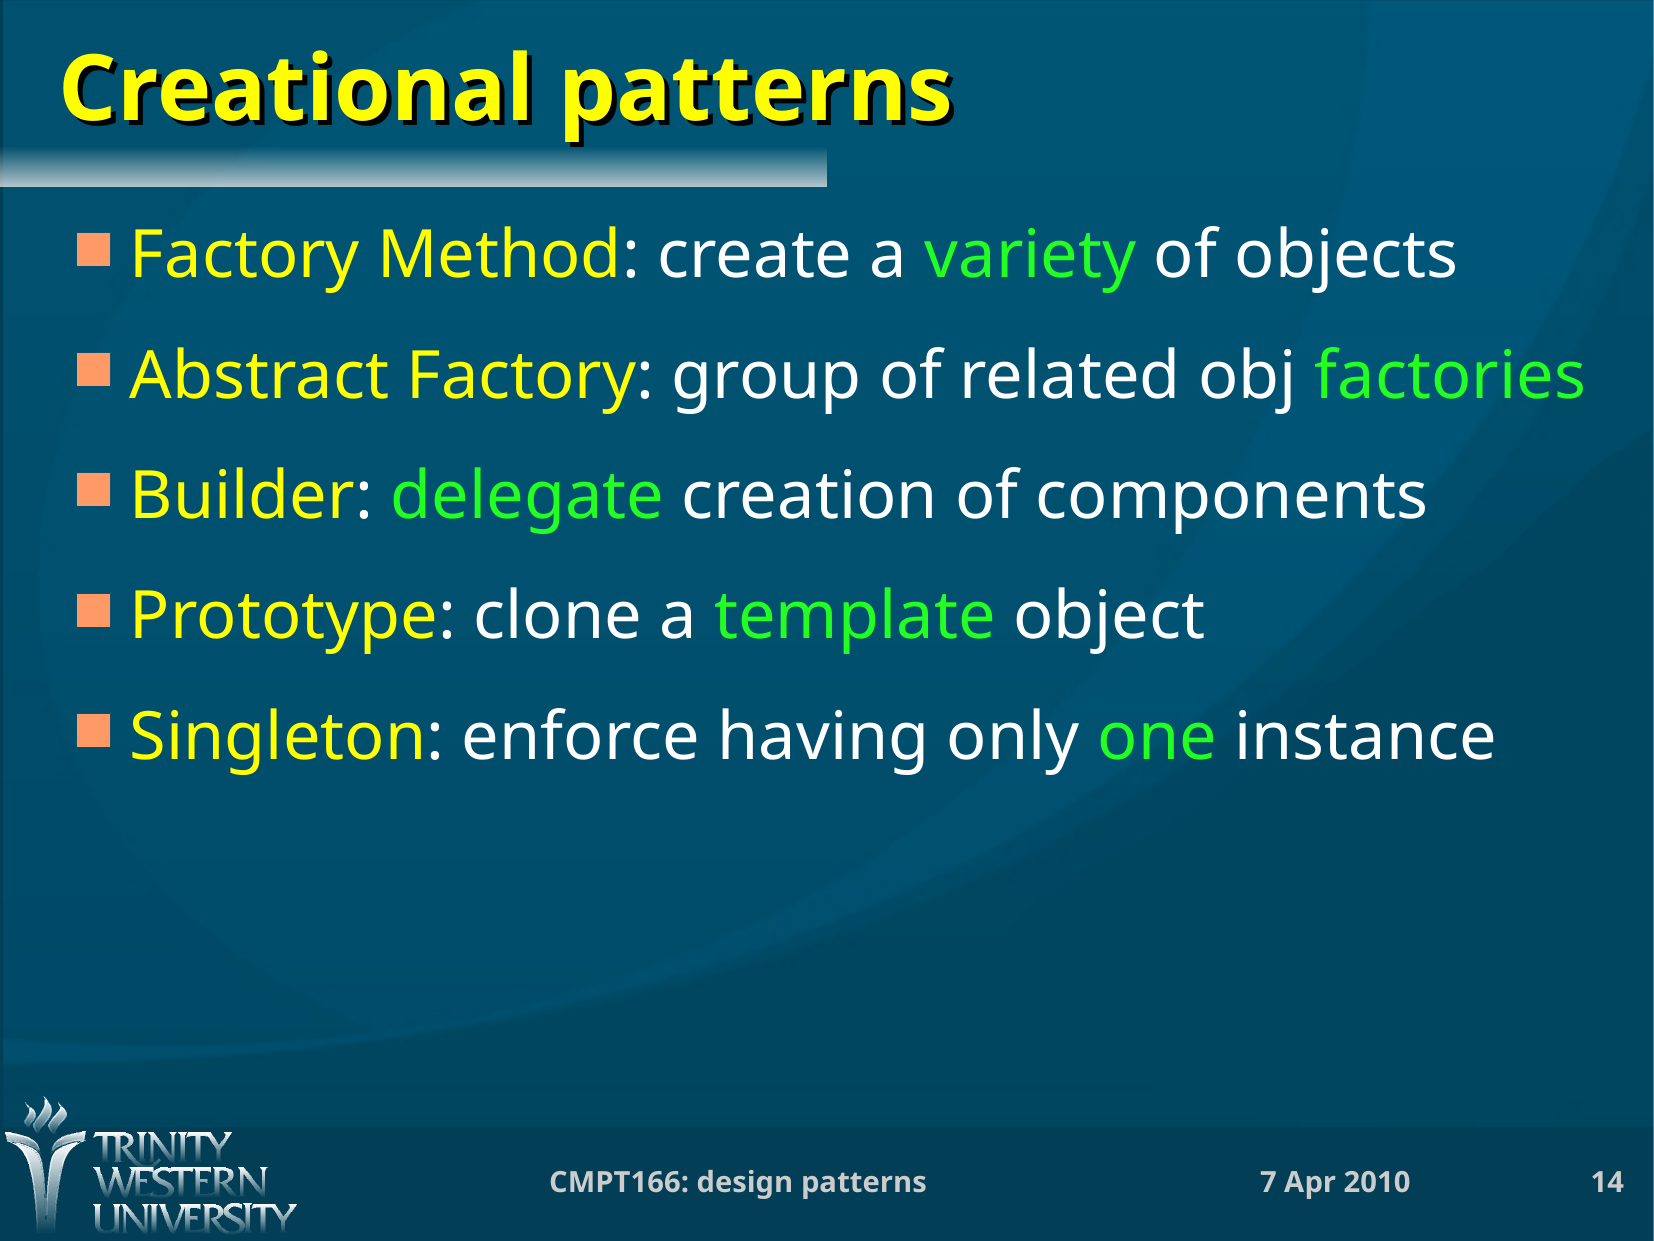

# Creational patterns
Factory Method: create a variety of objects
Abstract Factory: group of related obj factories
Builder: delegate creation of components
Prototype: clone a template object
Singleton: enforce having only one instance
CMPT166: design patterns
7 Apr 2010
14